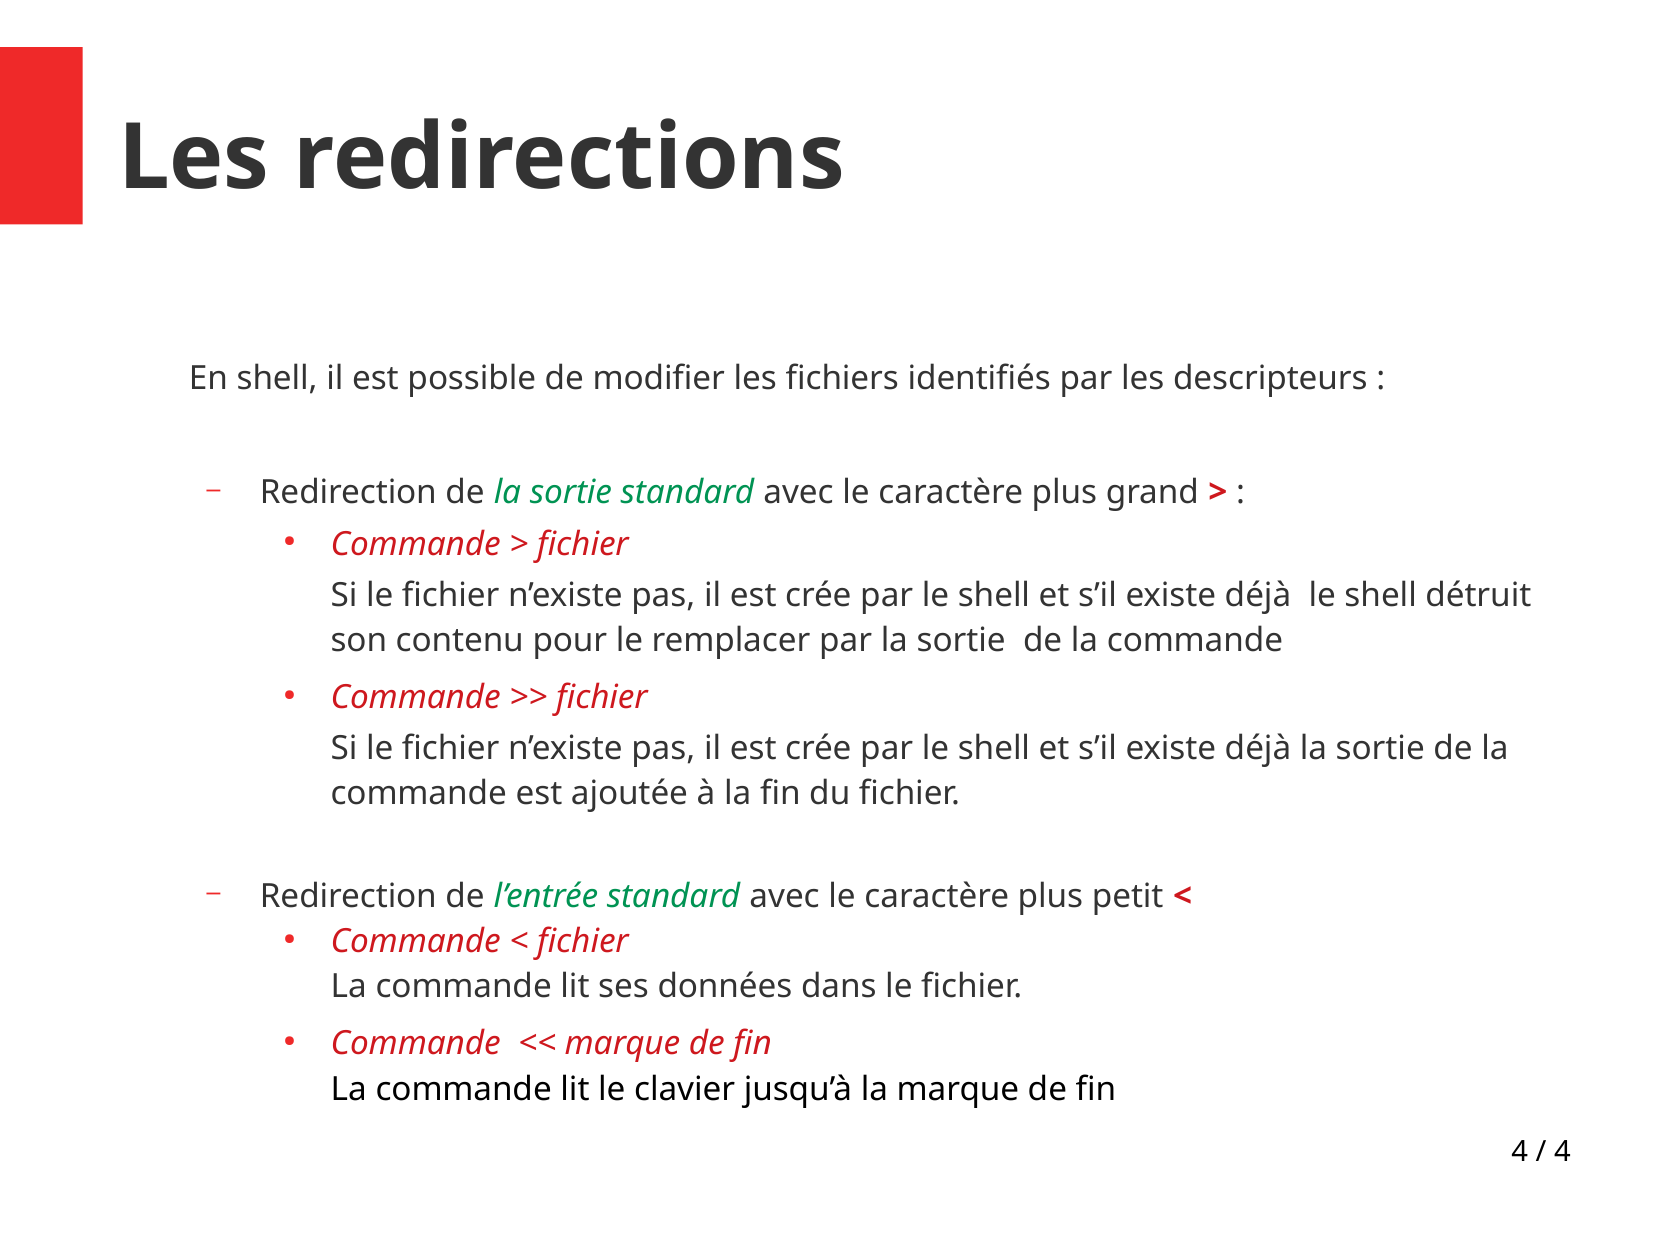

# Les redirections
En shell, il est possible de modifier les fichiers identifiés par les descripteurs :
Redirection de la sortie standard avec le caractère plus grand > :
Commande > fichier
Si le fichier n’existe pas, il est crée par le shell et s’il existe déjà le shell détruit son contenu pour le remplacer par la sortie de la commande
Commande >> fichier
Si le fichier n’existe pas, il est crée par le shell et s’il existe déjà la sortie de la commande est ajoutée à la fin du fichier.
Redirection de l’entrée standard avec le caractère plus petit <
Commande < fichier
La commande lit ses données dans le fichier.
Commande << marque de fin
La commande lit le clavier jusqu’à la marque de fin
4